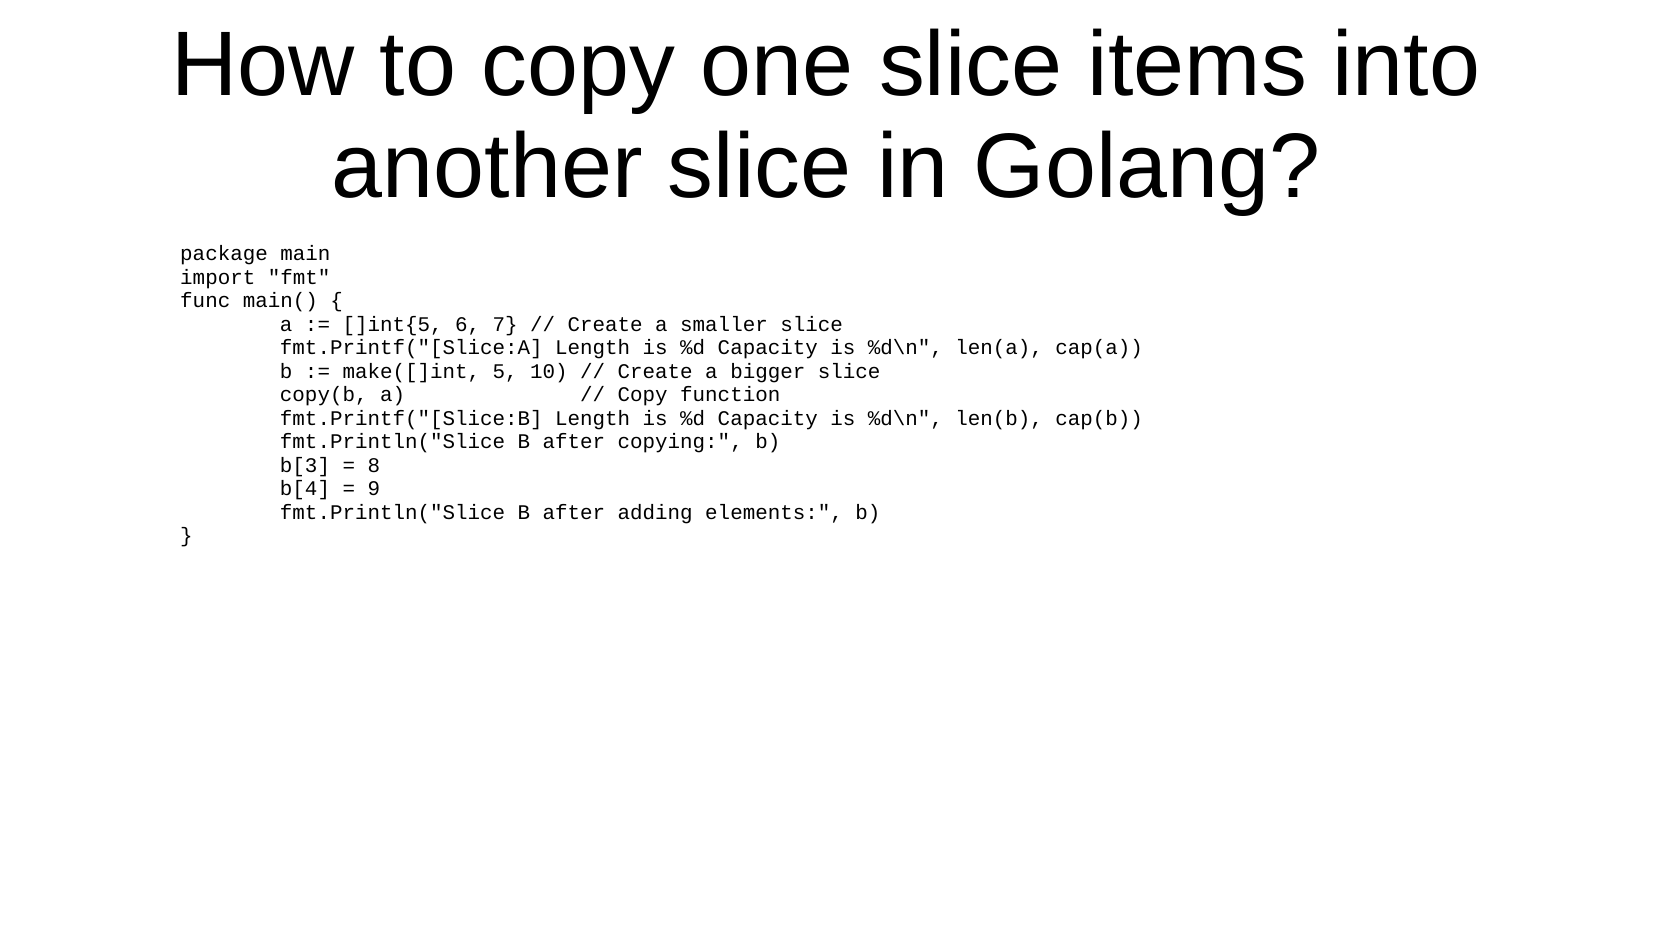

# How to copy one slice items into another slice in Golang?
package main
import "fmt"
func main() {
 a := []int{5, 6, 7} // Create a smaller slice
 fmt.Printf("[Slice:A] Length is %d Capacity is %d\n", len(a), cap(a))
 b := make([]int, 5, 10) // Create a bigger slice
 copy(b, a) // Copy function
 fmt.Printf("[Slice:B] Length is %d Capacity is %d\n", len(b), cap(b))
 fmt.Println("Slice B after copying:", b)
 b[3] = 8
 b[4] = 9
 fmt.Println("Slice B after adding elements:", b)
}